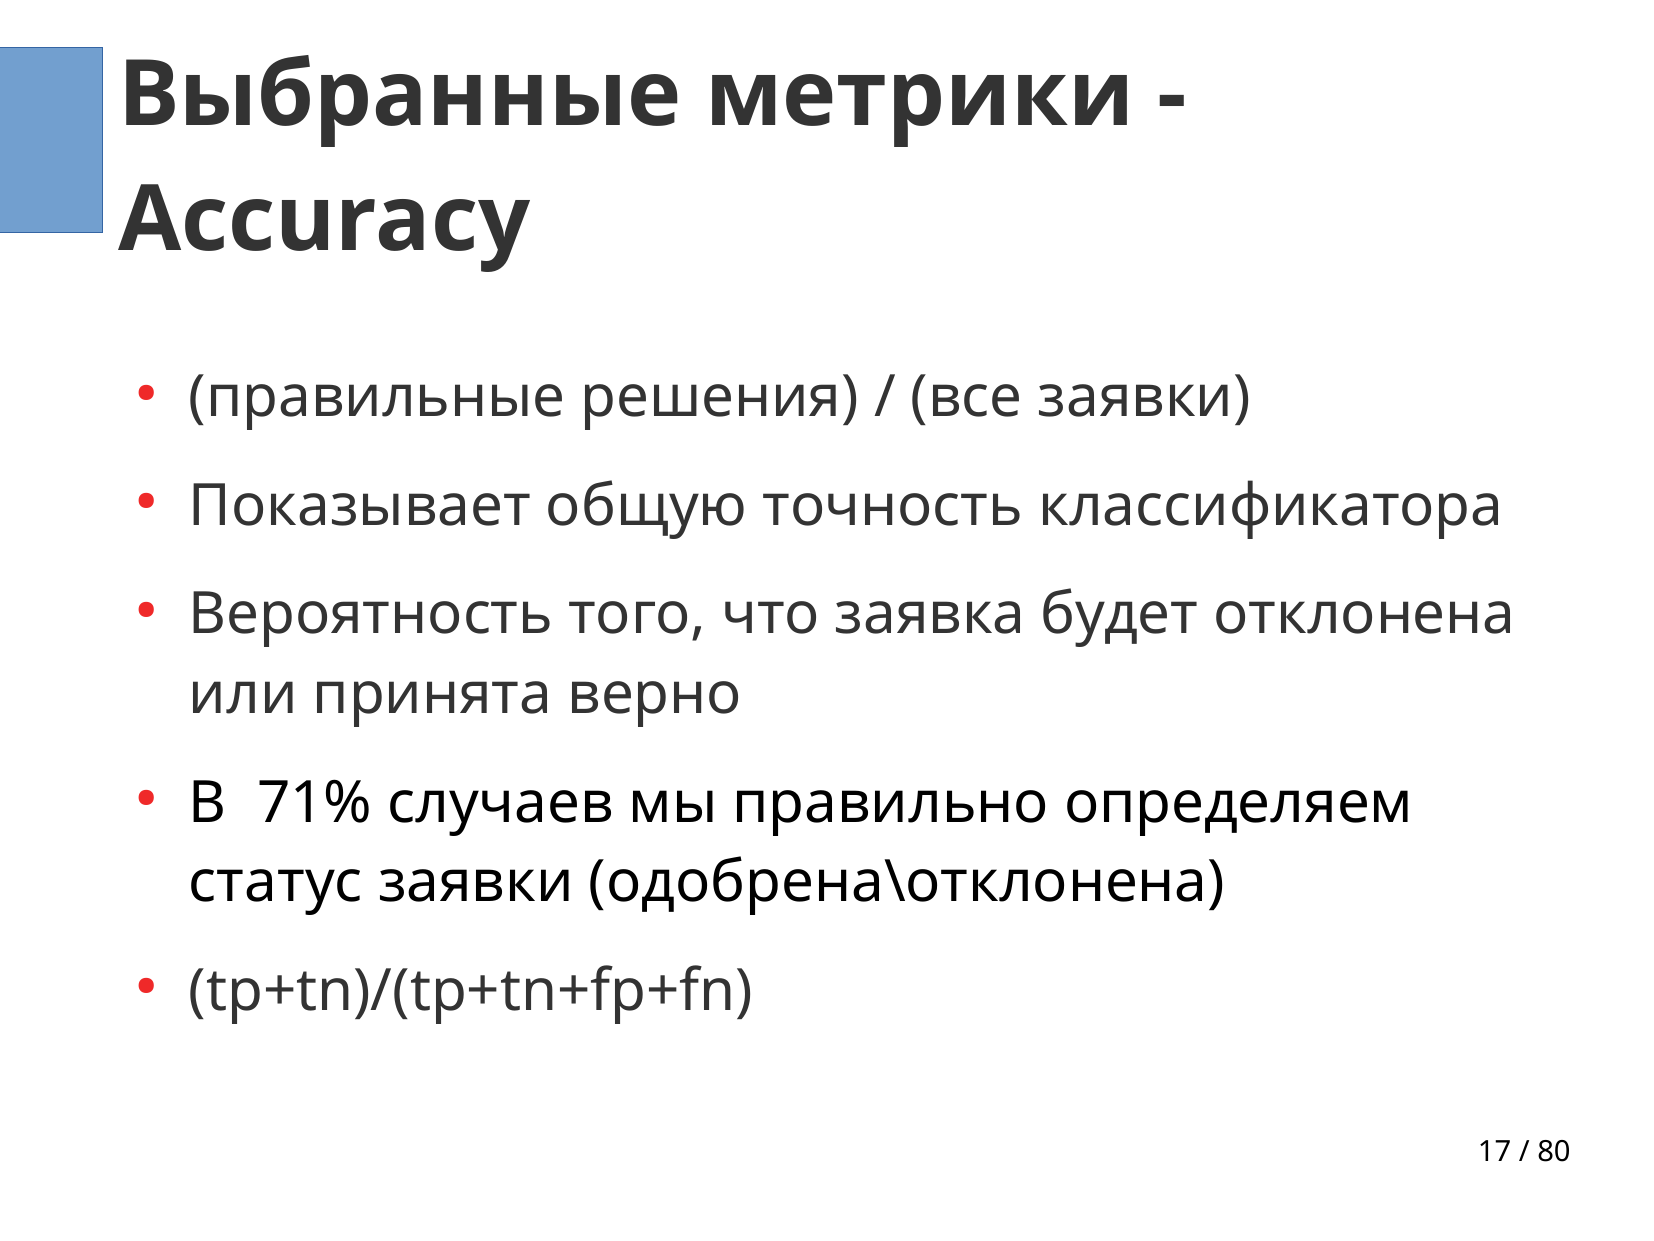

# Выбранные метрики - Accuracy
(правильные решения) / (все заявки)
Показывает общую точность классификатора
Вероятность того, что заявка будет отклонена или принята верно
В 71% случаев мы правильно определяем статус заявки (одобрена\отклонена)
(tp+tn)/(tp+tn+fp+fn)
17